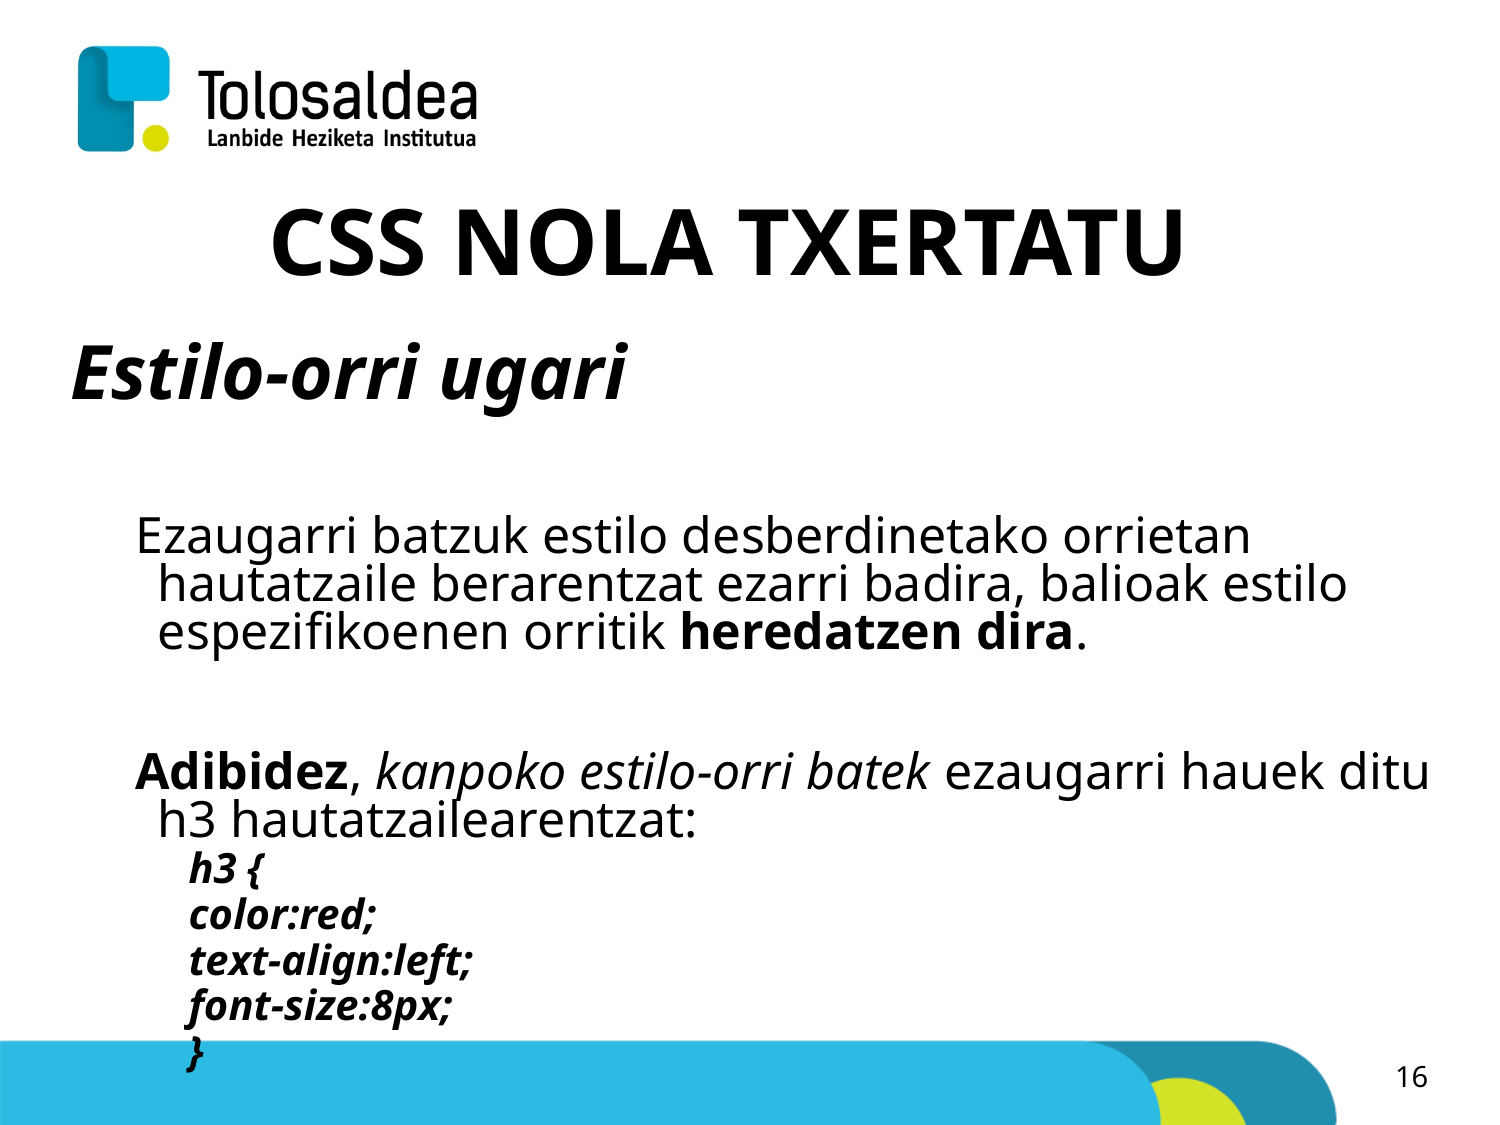

# CSS NOLA TXERTATU
Estilo-orri ugari
 Ezaugarri batzuk estilo desberdinetako orrietan hautatzaile berarentzat ezarri badira, balioak estilo espezifikoenen orritik heredatzen dira.
 Adibidez, kanpoko estilo-orri batek ezaugarri hauek ditu h3 hautatzailearentzat:
h3 {
color:red;
text-align:left;
font-size:8px;
}